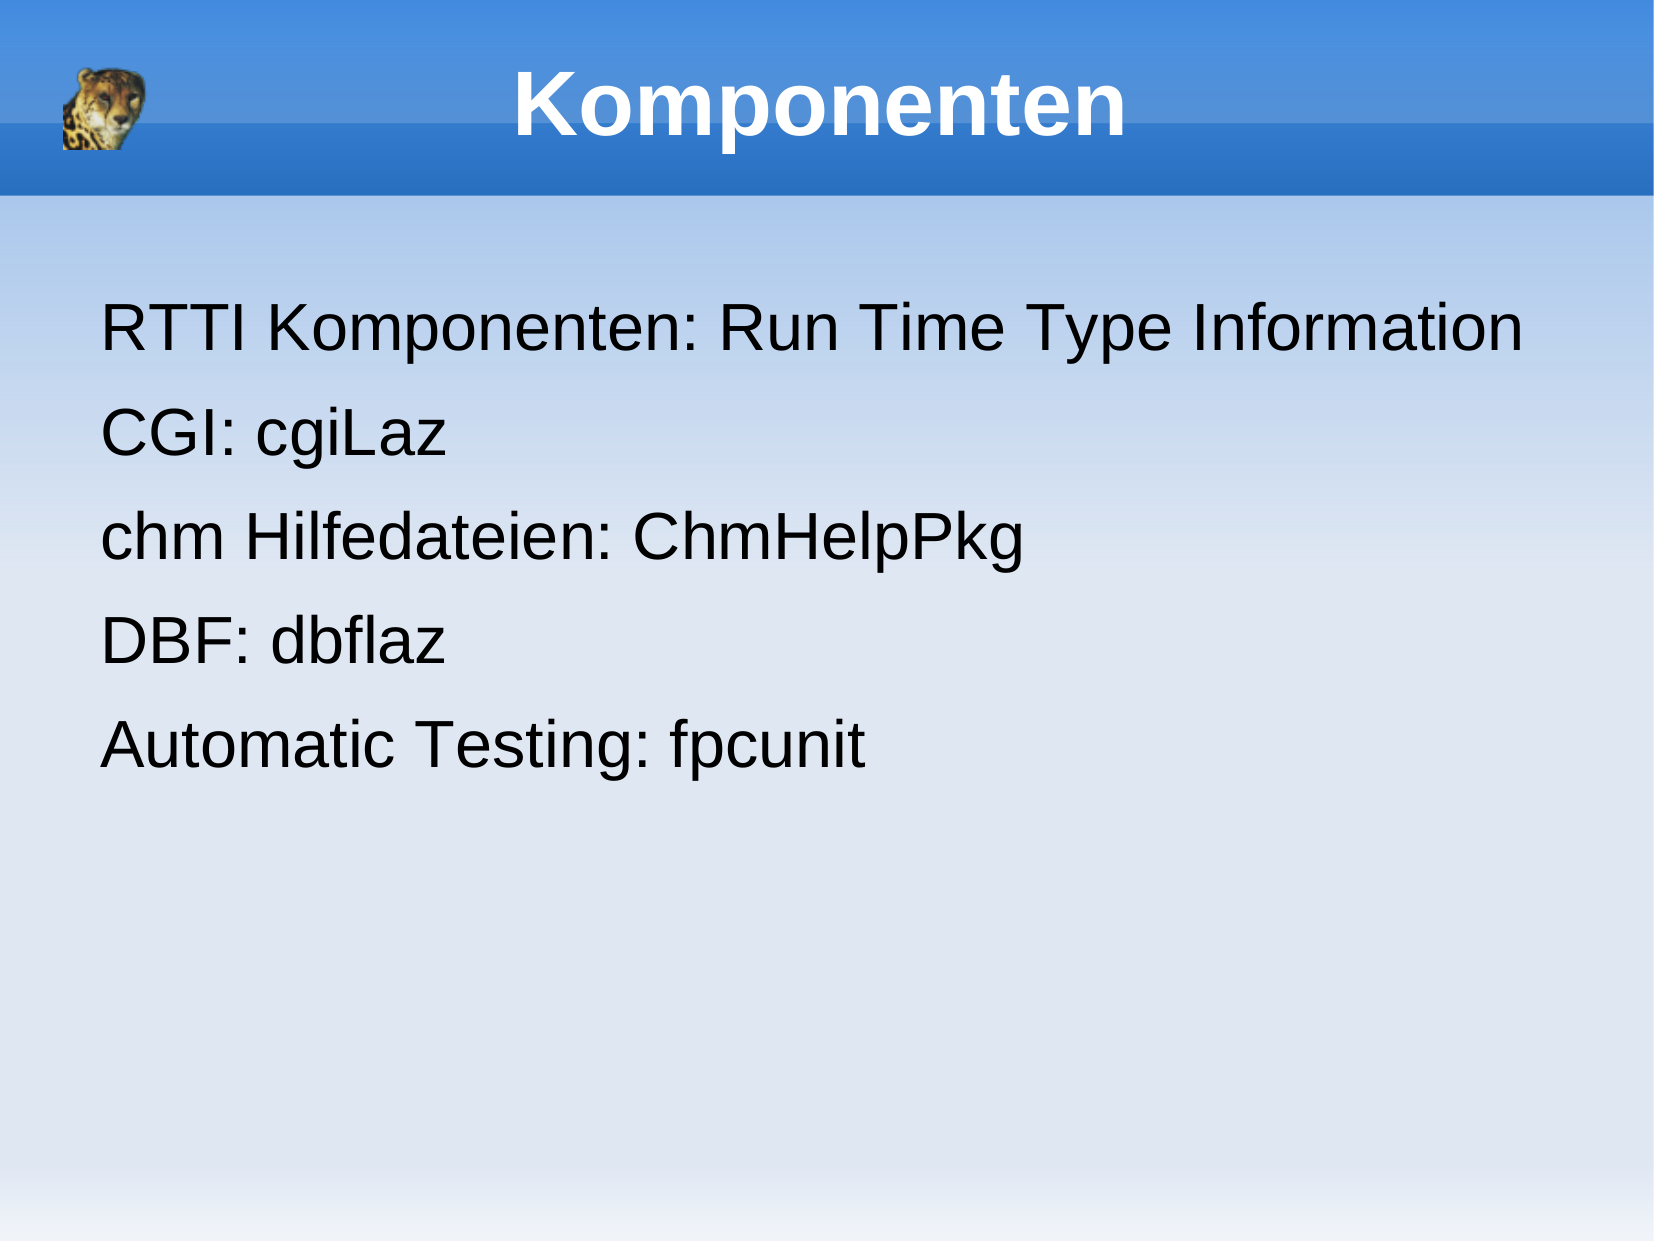

# Komponenten
RTTI Komponenten: Run Time Type Information
CGI: cgiLaz
chm Hilfedateien: ChmHelpPkg
DBF: dbflaz
Automatic Testing: fpcunit